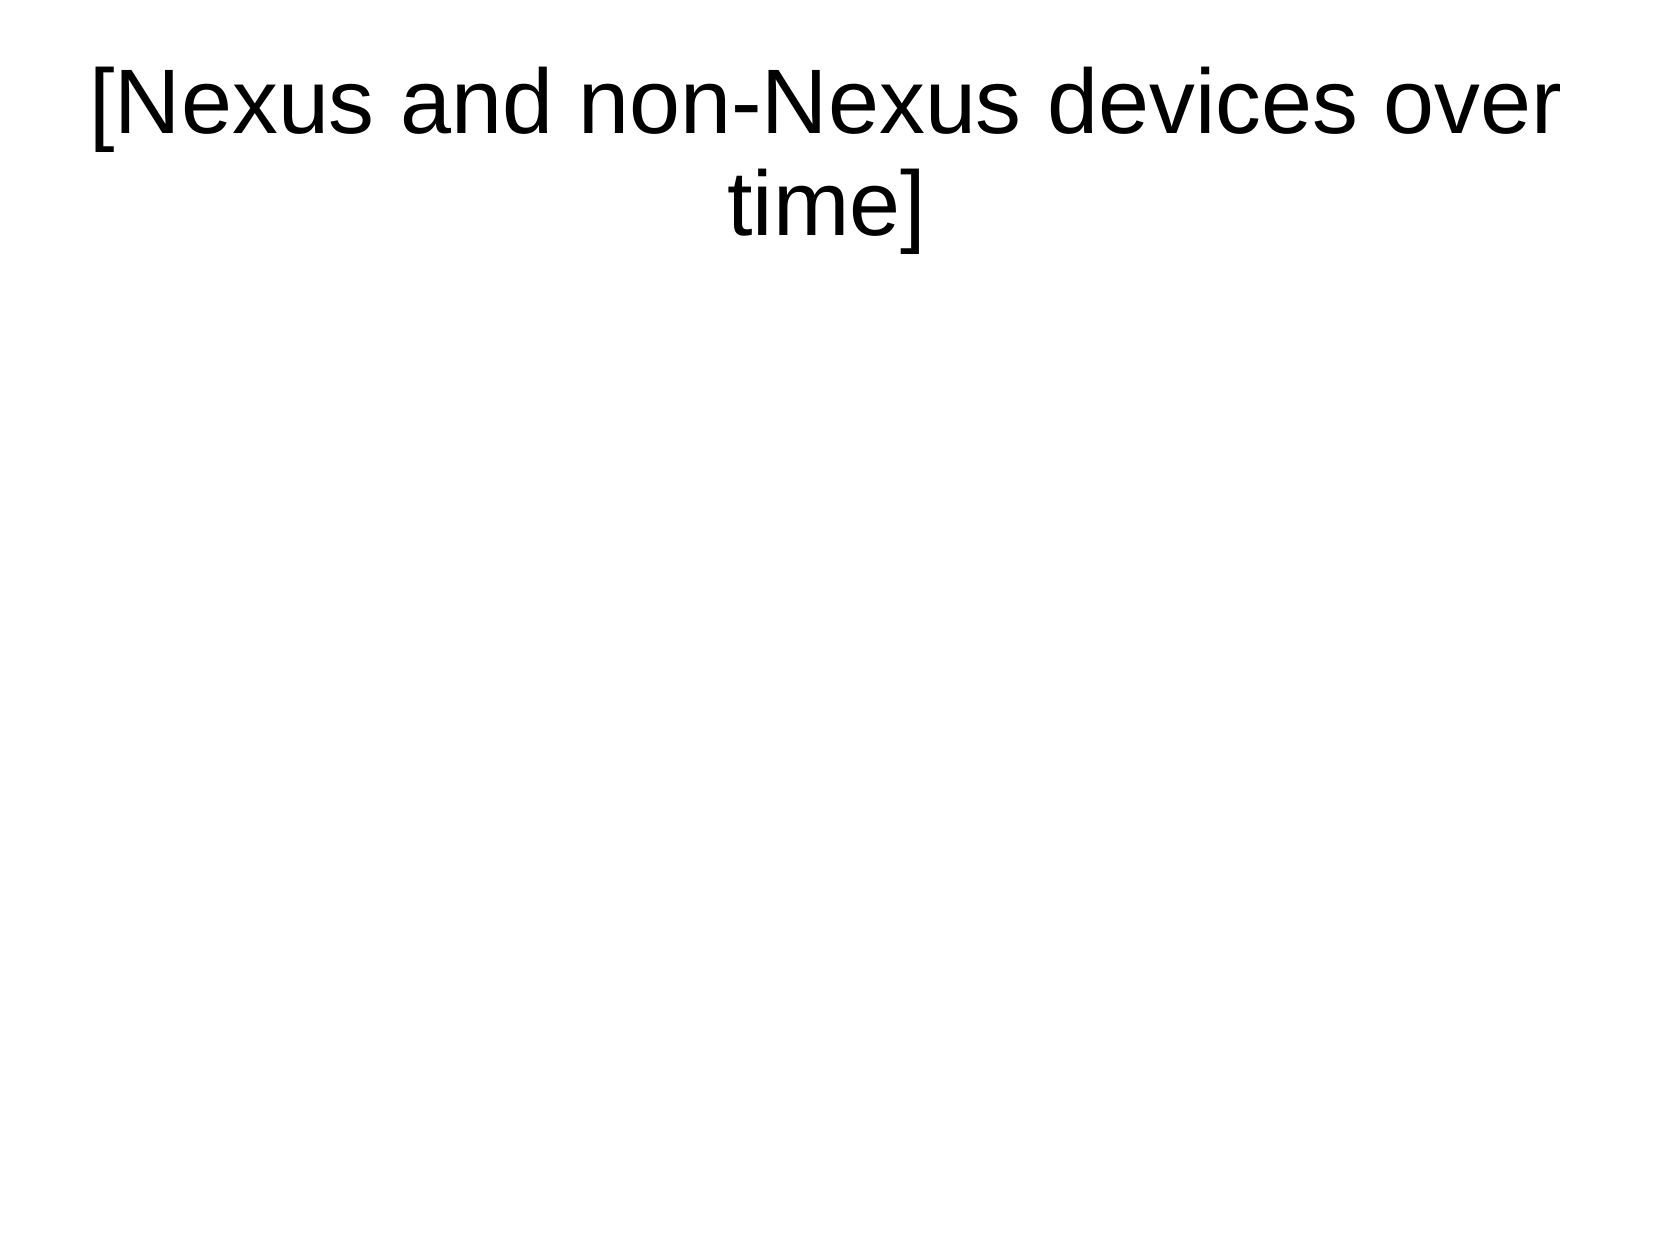

# [Nexus and non-Nexus devices over time]